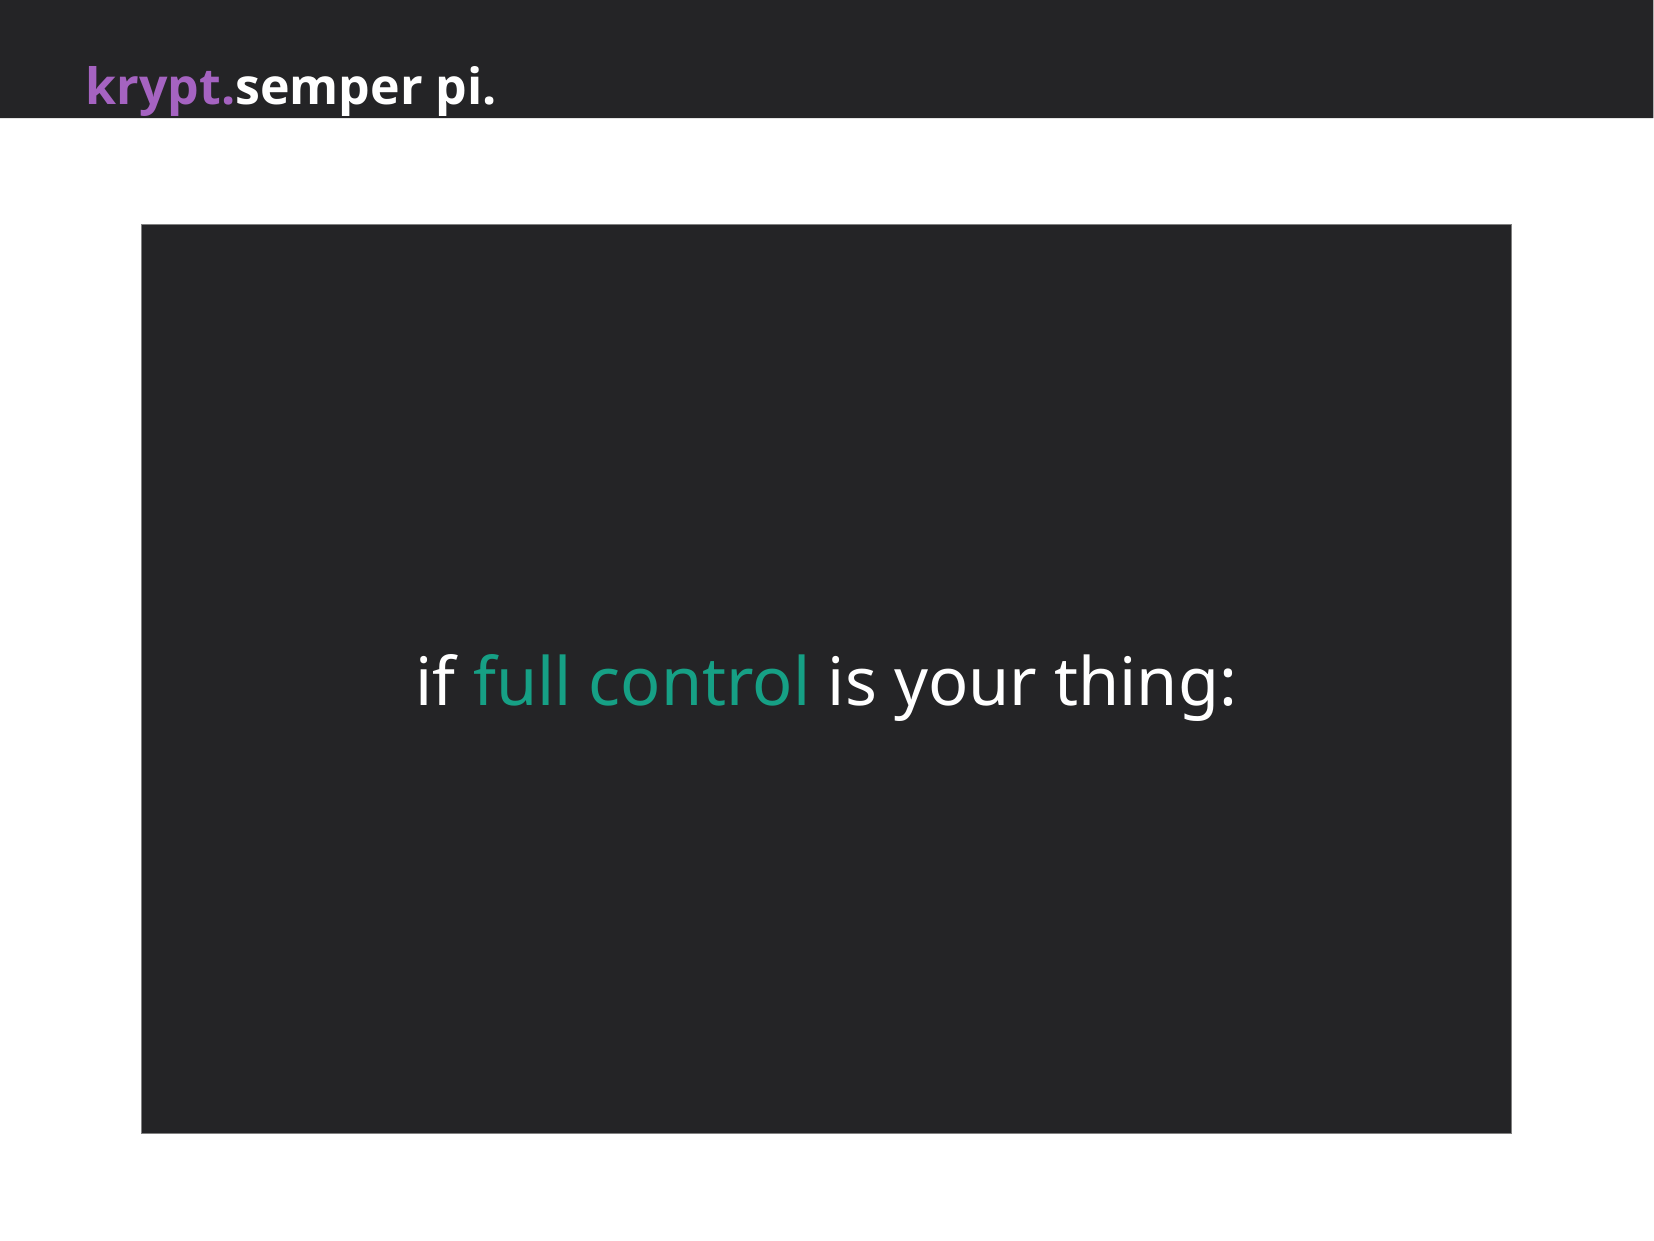

krypt.semper pi.
if full control is your thing: